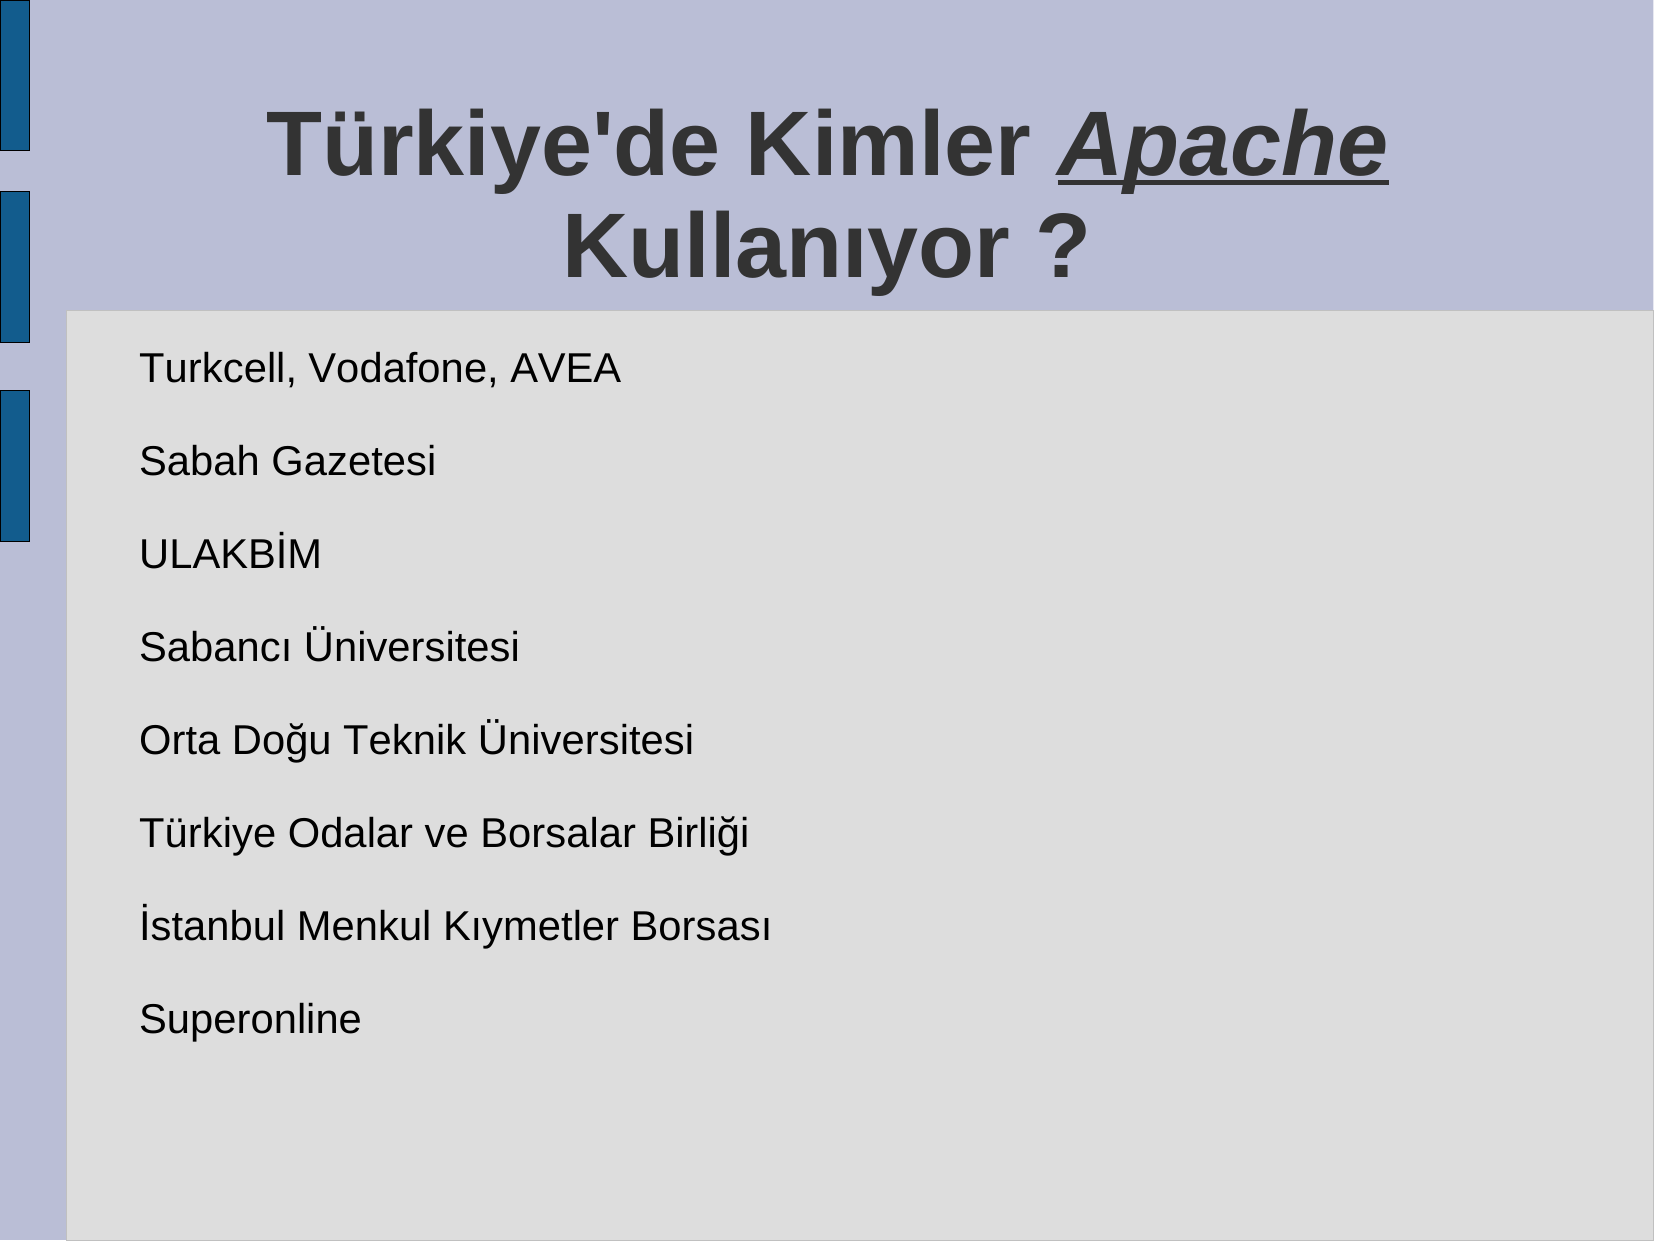

# Türkiye'de Kimler Apache Kullanıyor ?
Turkcell, Vodafone, AVEA
Sabah Gazetesi
ULAKBİM
Sabancı Üniversitesi
Orta Doğu Teknik Üniversitesi
Türkiye Odalar ve Borsalar Birliği
İstanbul Menkul Kıymetler Borsası
Superonline